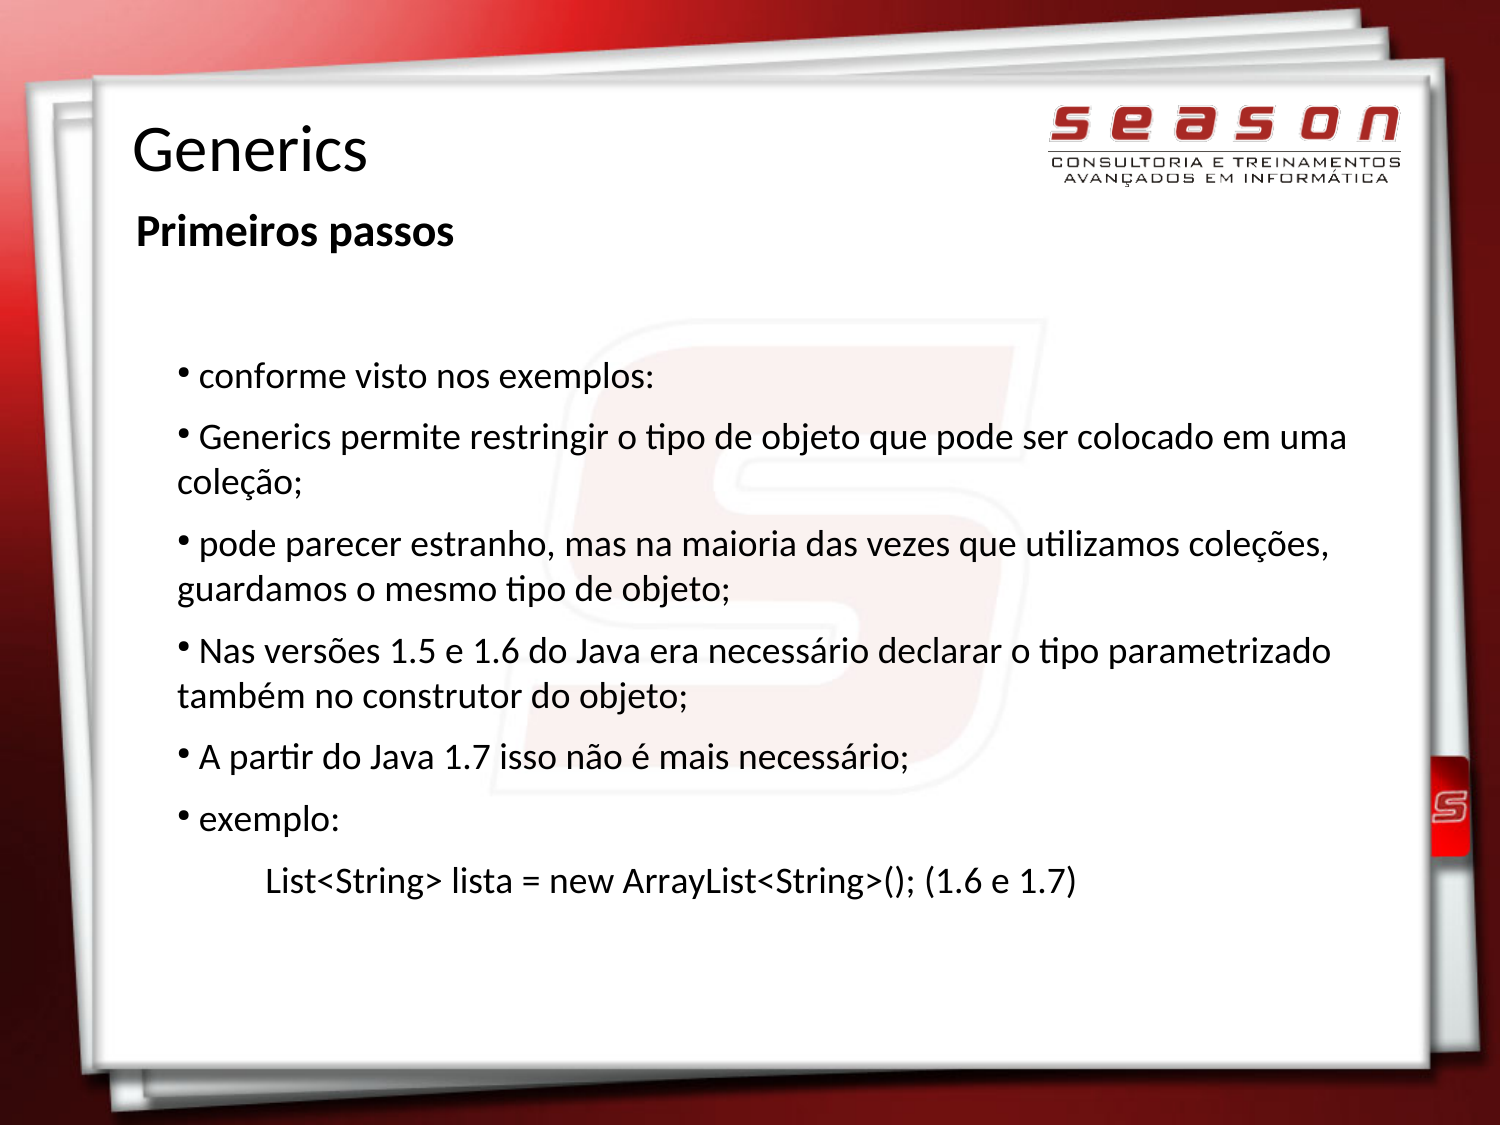

# Generics
Primeiros passos
 conforme visto nos exemplos:
 Generics permite restringir o tipo de objeto que pode ser colocado em uma coleção;
 pode parecer estranho, mas na maioria das vezes que utilizamos coleções, guardamos o mesmo tipo de objeto;
 Nas versões 1.5 e 1.6 do Java era necessário declarar o tipo parametrizado também no construtor do objeto;
 A partir do Java 1.7 isso não é mais necessário;
 exemplo:
List<String> lista = new ArrayList<String>(); (1.6 e 1.7)